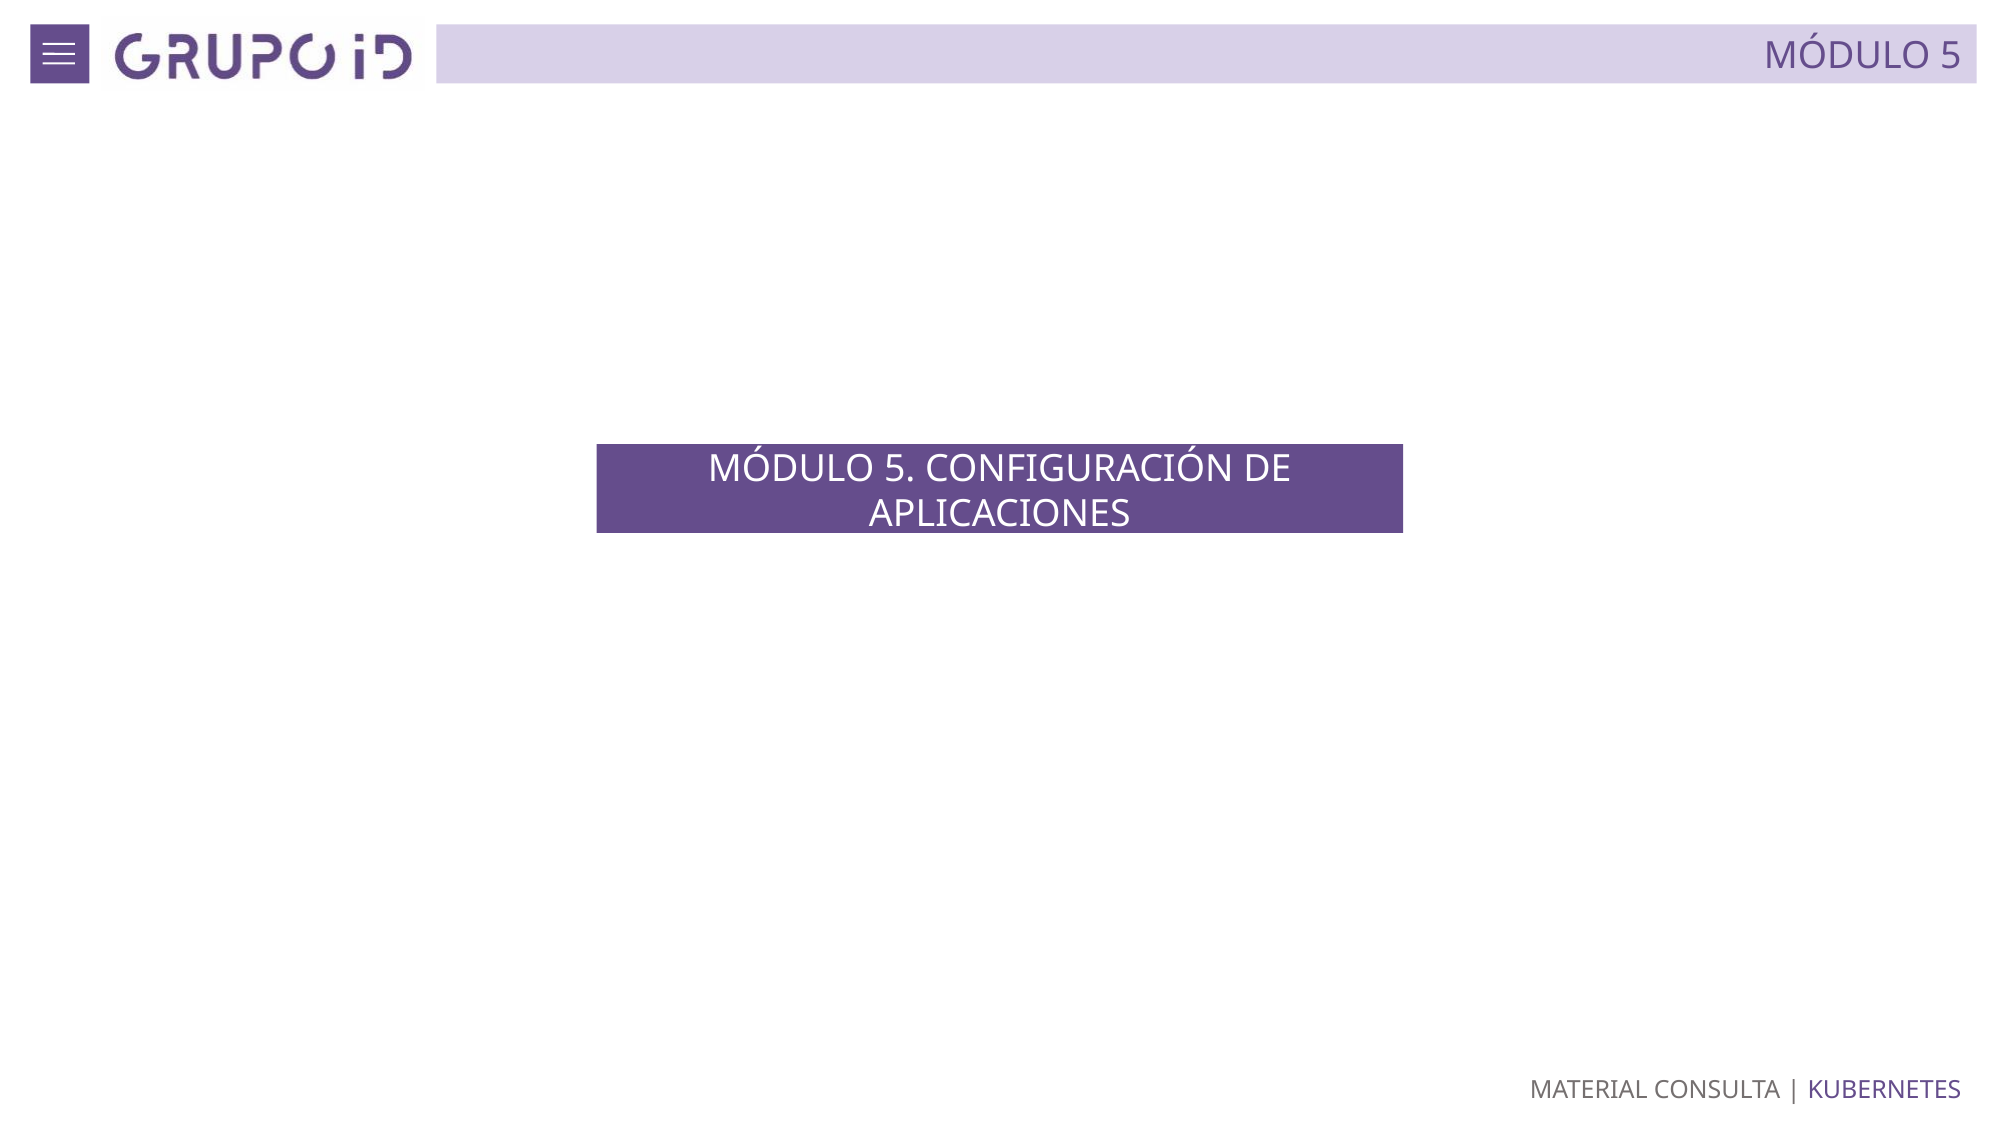

MÓDULO 5
MÓDULO 5. CONFIGURACIÓN DE APLICACIONES
MATERIAL CONSULTA | KUBERNETES